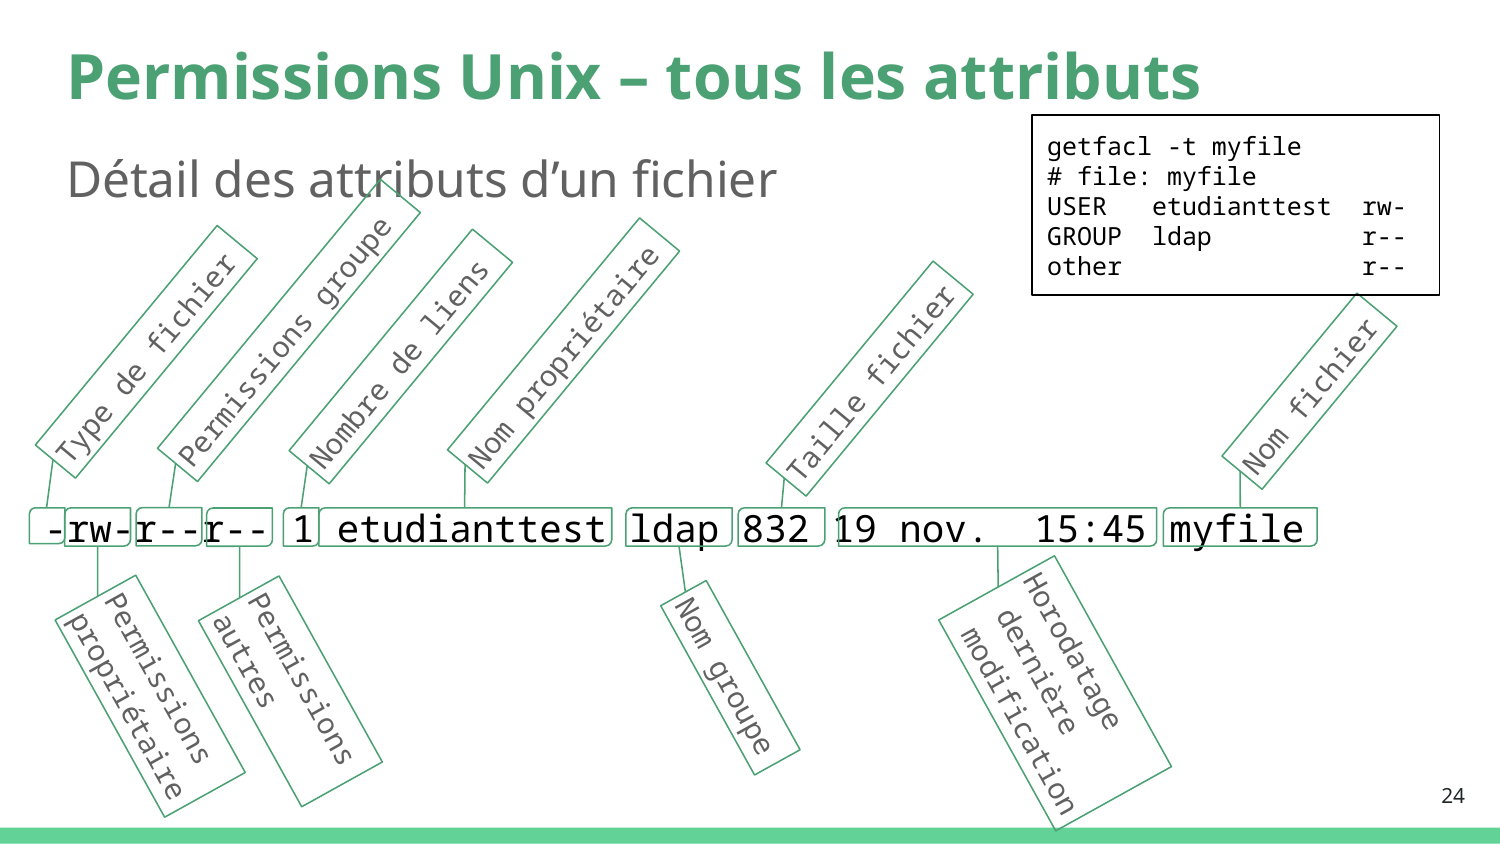

# Permissions Unix – tous les attributs
getfacl -t myfile
# file: myfile
USER etudianttest rw-
GROUP ldap r--
other r--
Détail des attributs d’un fichier
Permissions groupe
Nom propriétaire
Type de fichier
Nombre de liens
Taille fichier
Nom fichier
-rw-r--r-- 1 etudianttest ldap 832 19 nov. 15:45 myfile
Horodatage
 dernière
 modification
Permissions
autres
Permissions
propriétaire
Nom groupe